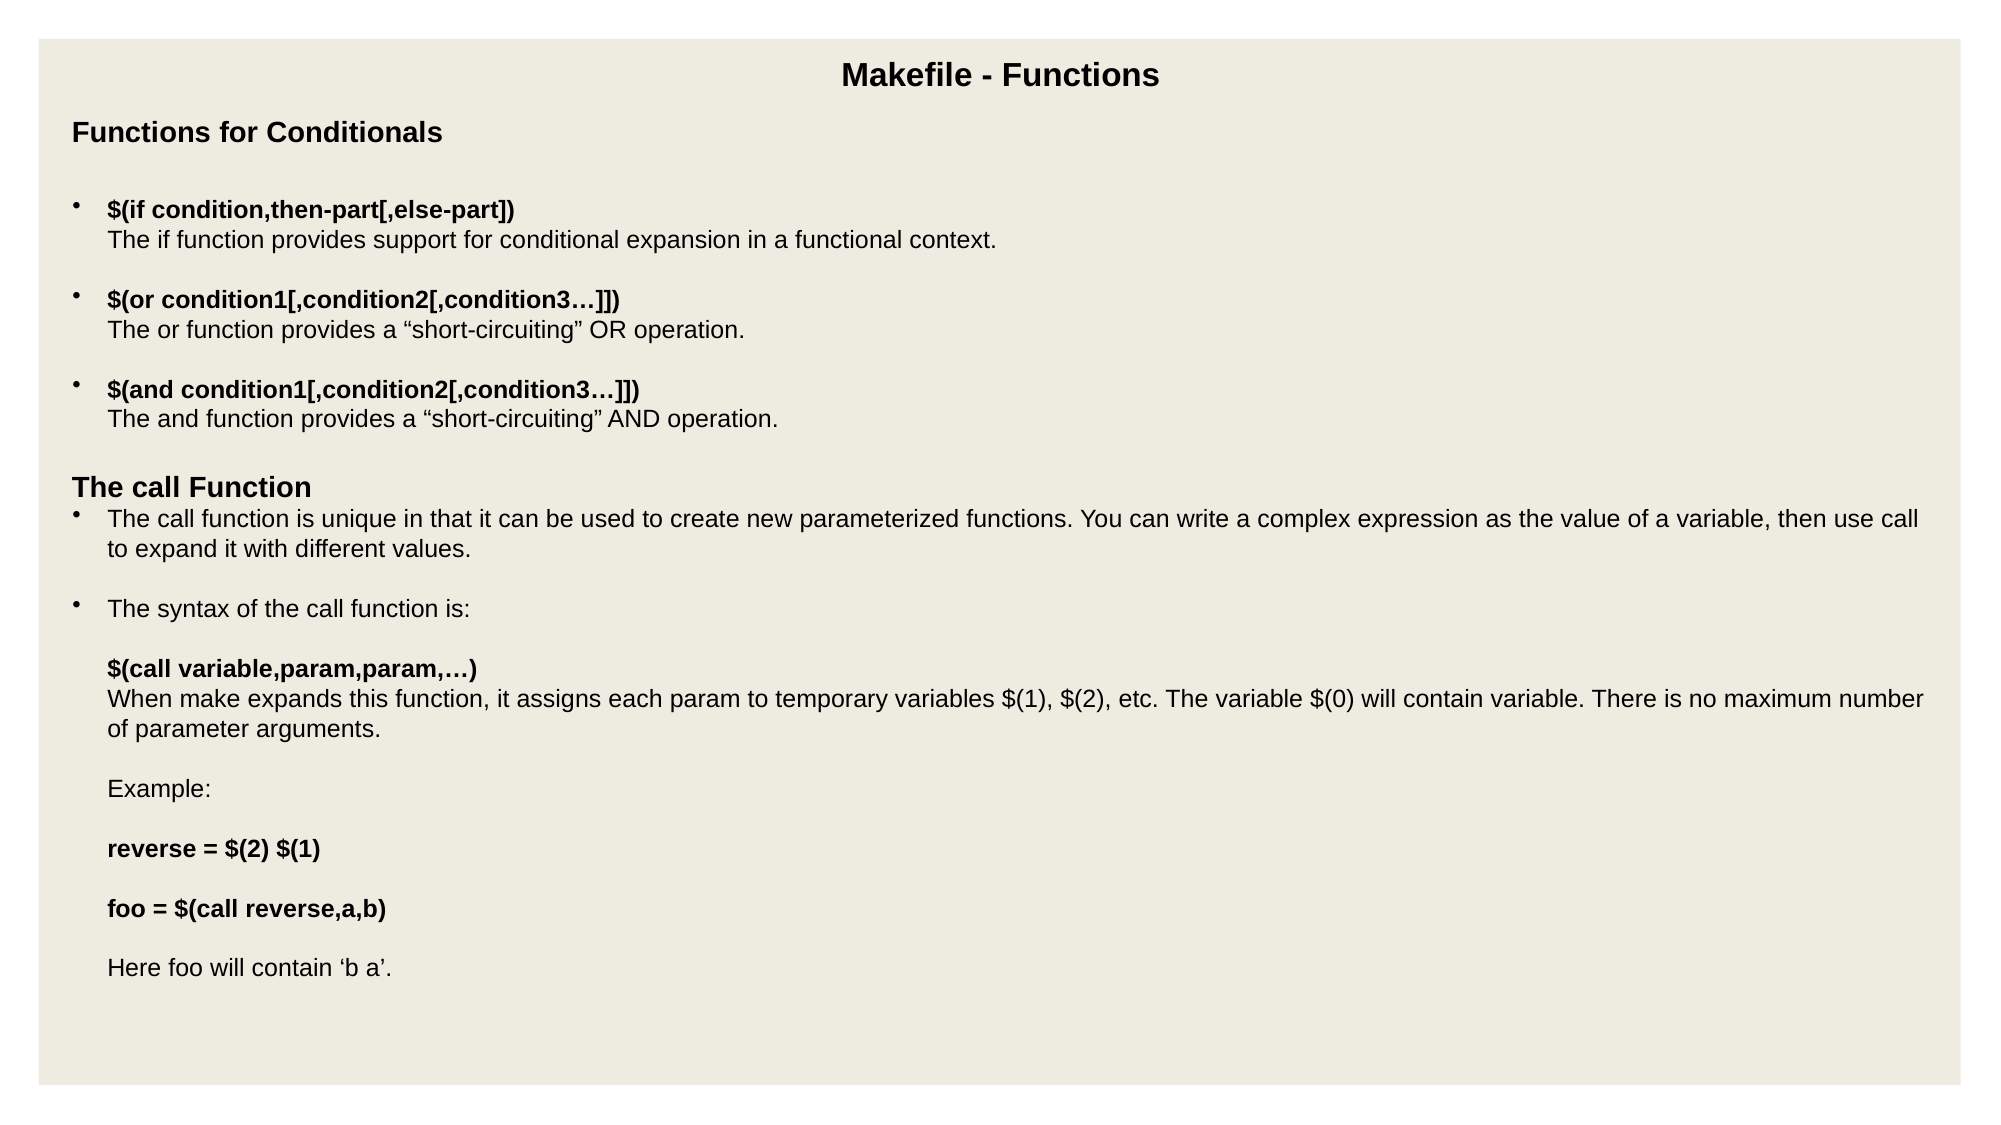

Makefile - Functions
Functions for Conditionals
$(if condition,then-part[,else-part])
The if function provides support for conditional expansion in a functional context.
$(or condition1[,condition2[,condition3…]])
The or function provides a “short-circuiting” OR operation.
$(and condition1[,condition2[,condition3…]])
The and function provides a “short-circuiting” AND operation.
The call Function
The call function is unique in that it can be used to create new parameterized functions. You can write a complex expression as the value of a variable, then use call to expand it with different values.
The syntax of the call function is:
$(call variable,param,param,…)
When make expands this function, it assigns each param to temporary variables $(1), $(2), etc. The variable $(0) will contain variable. There is no maximum number of parameter arguments.
Example:
reverse = $(2) $(1)
foo = $(call reverse,a,b)
Here foo will contain ‘b a’.